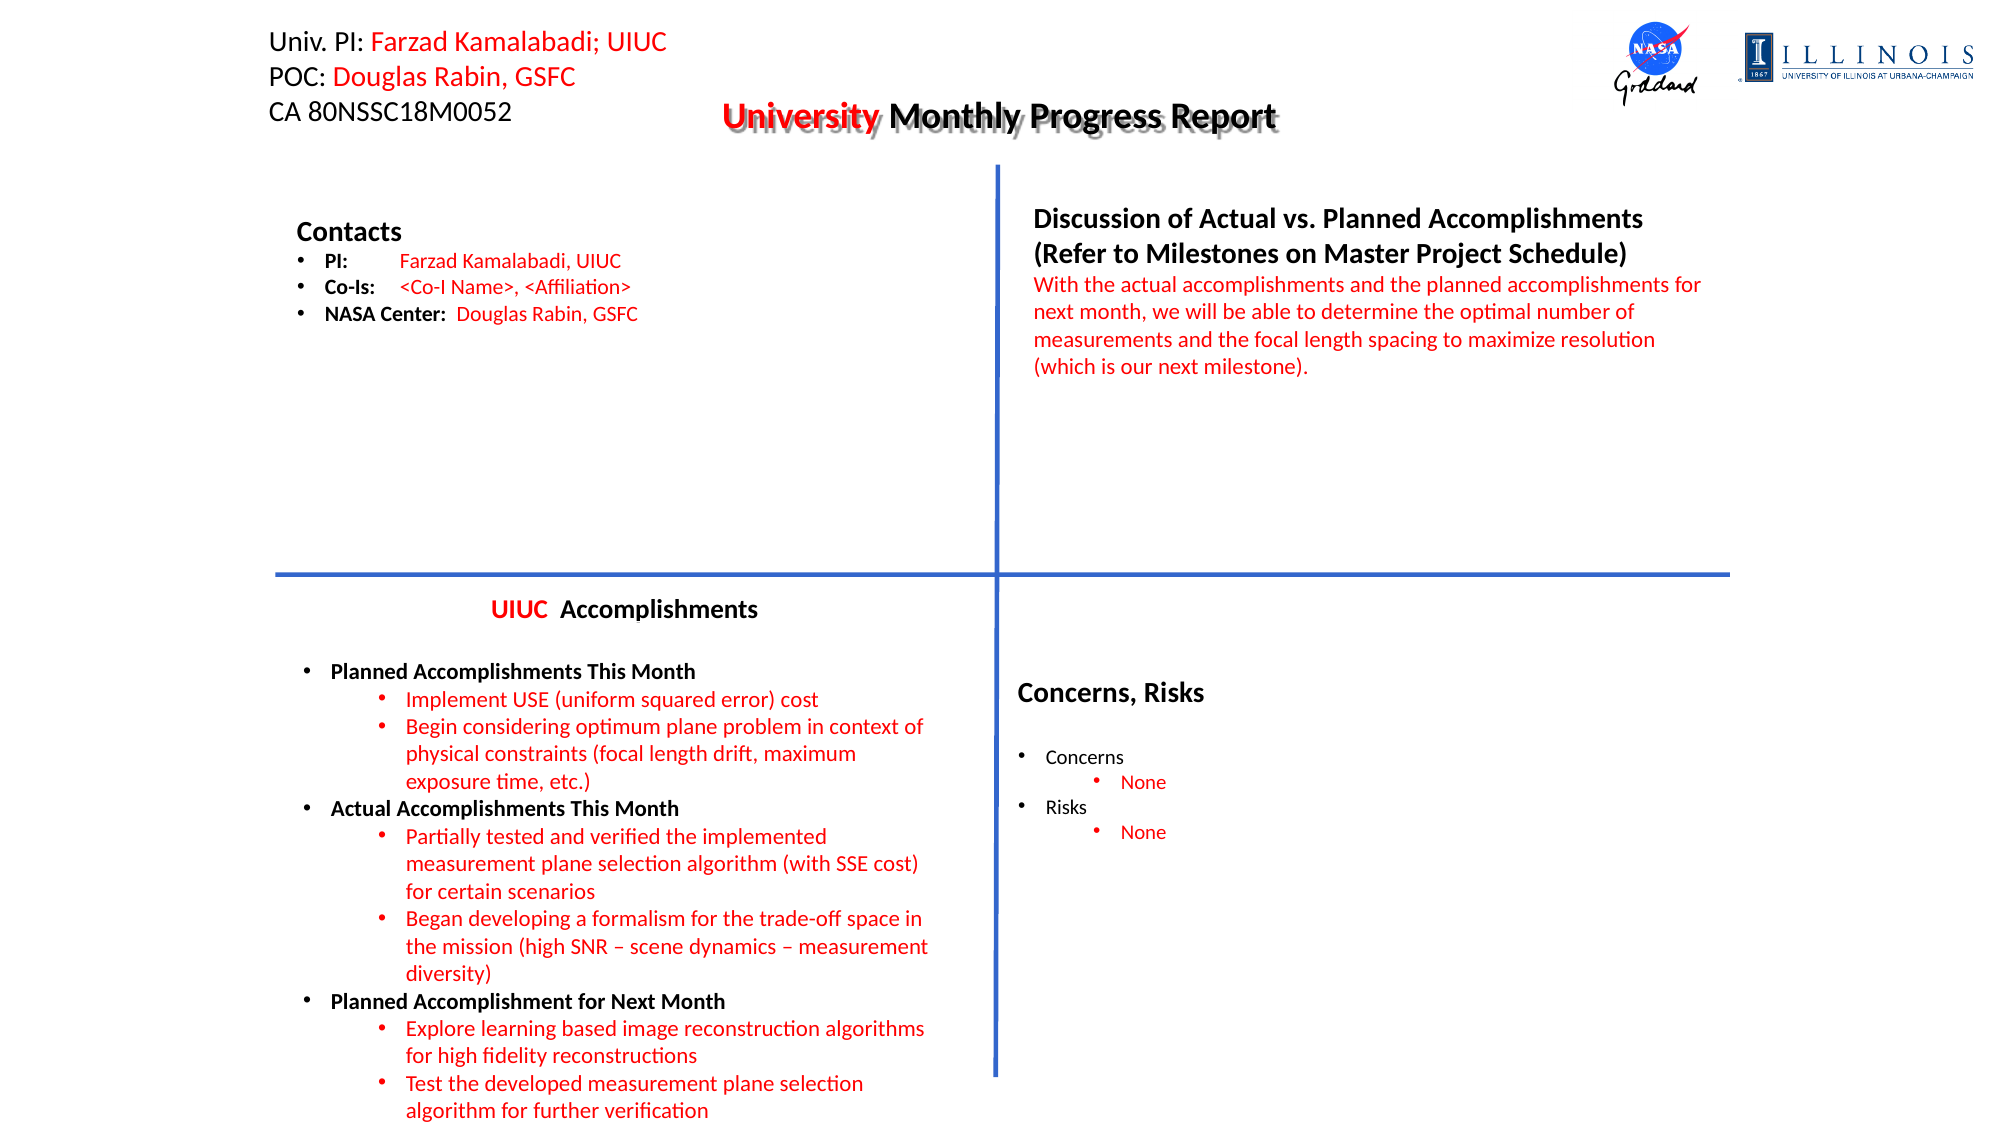

Univ. PI: Farzad Kamalabadi; UIUC
POC: Douglas Rabin, GSFC
CA 80NSSC18M0052
University Monthly Progress Report
Discussion of Actual vs. Planned Accomplishments
(Refer to Milestones on Master Project Schedule)
With the actual accomplishments and the planned accomplishments for next month, we will be able to determine the optimal number of measurements and the focal length spacing to maximize resolution (which is our next milestone).
Contacts
PI: 	Farzad Kamalabadi, UIUC
Co-Is: 	<Co-I Name>, <Affiliation>
NASA Center: Douglas Rabin, GSFC
UIUC Accomplishments
Planned Accomplishments This Month
Implement USE (uniform squared error) cost
Begin considering optimum plane problem in context of physical constraints (focal length drift, maximum exposure time, etc.)
Actual Accomplishments This Month
Partially tested and verified the implemented measurement plane selection algorithm (with SSE cost) for certain scenarios
Began developing a formalism for the trade-off space in the mission (high SNR – scene dynamics – measurement diversity)
Planned Accomplishment for Next Month
Explore learning based image reconstruction algorithms for high fidelity reconstructions
Test the developed measurement plane selection algorithm for further verification
Concerns, Risks
Concerns
None
Risks
None